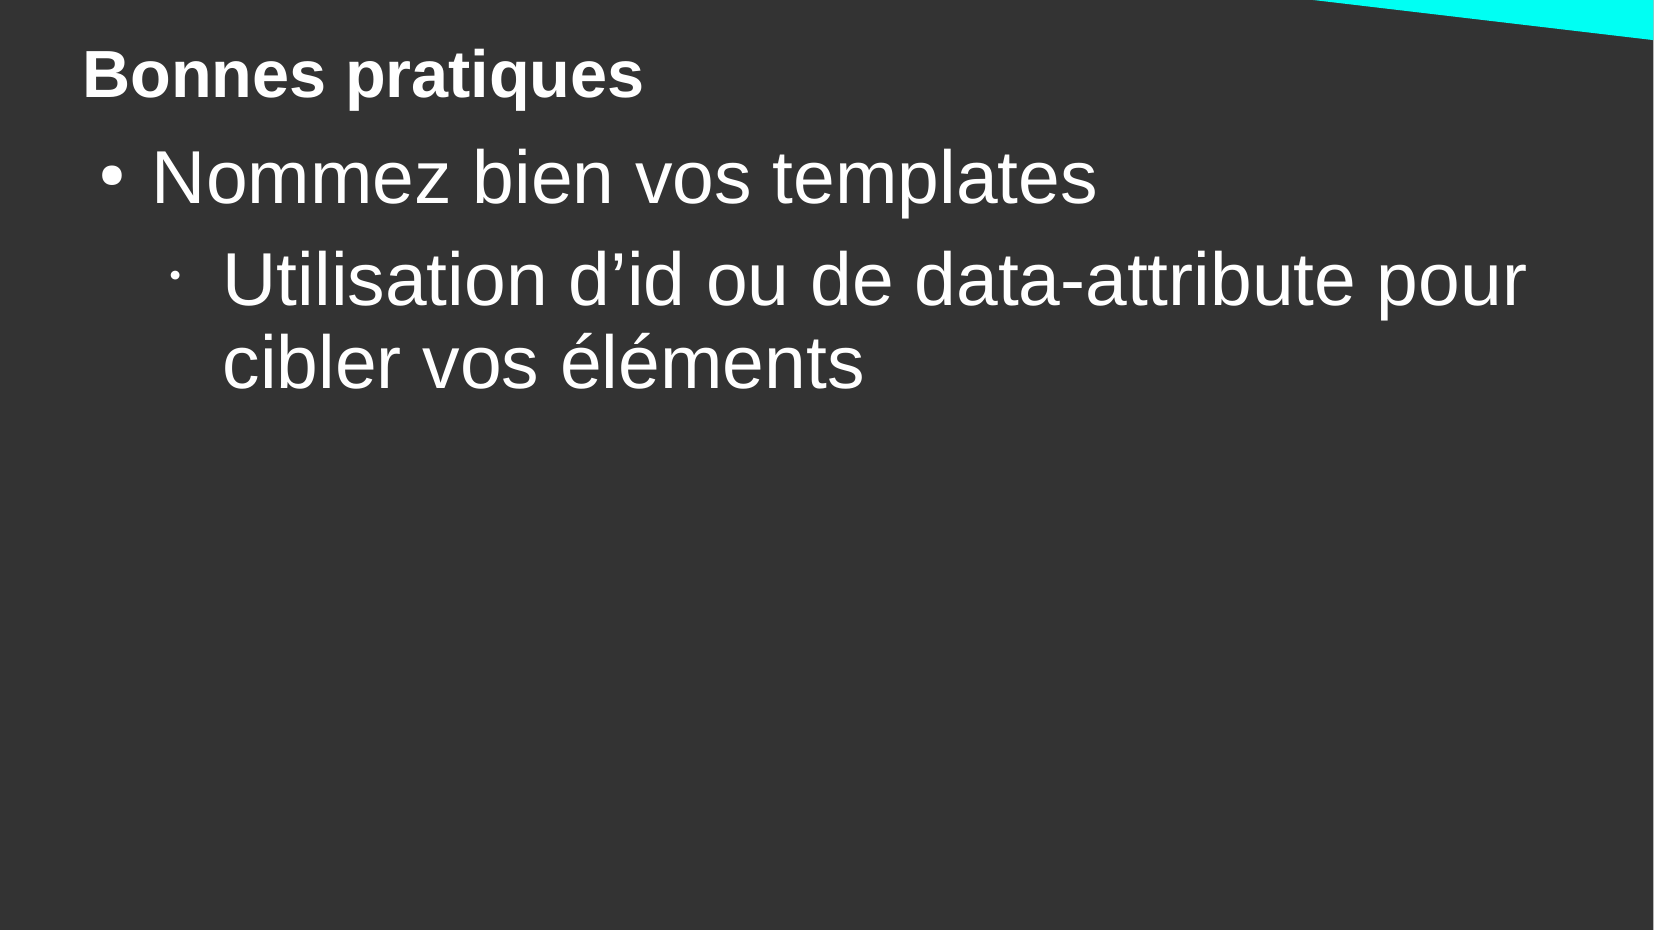

# Bonnes pratiques
Nommez bien vos templates
Utilisation d’id ou de data-attribute pour cibler vos éléments